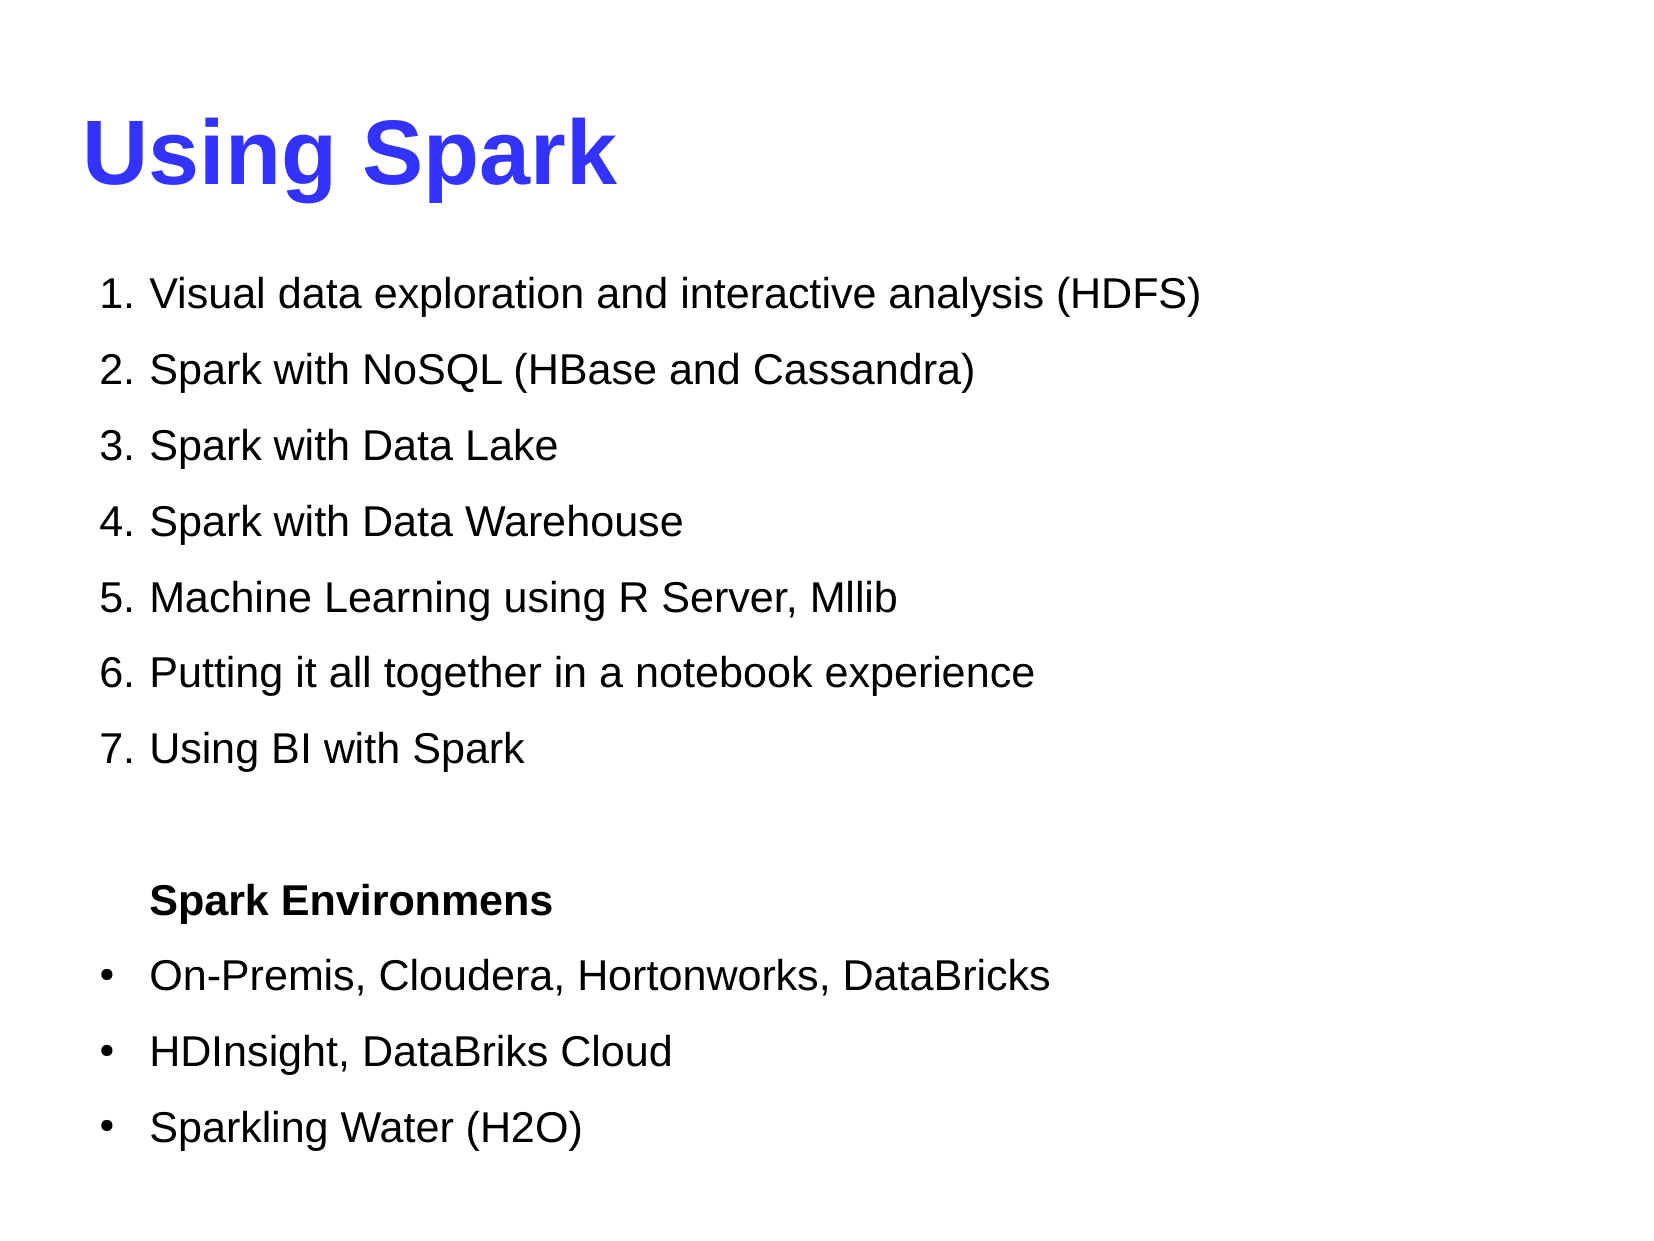

# Using Spark
Visual data exploration and interactive analysis (HDFS)
Spark with NoSQL (HBase and Cassandra)
Spark with Data Lake
Spark with Data Warehouse
Machine Learning using R Server, Mllib
Putting it all together in a notebook experience
Using BI with Spark
Spark Environmens
On-Premis, Cloudera, Hortonworks, DataBricks
HDInsight, DataBriks Cloud
Sparkling Water (H2O)